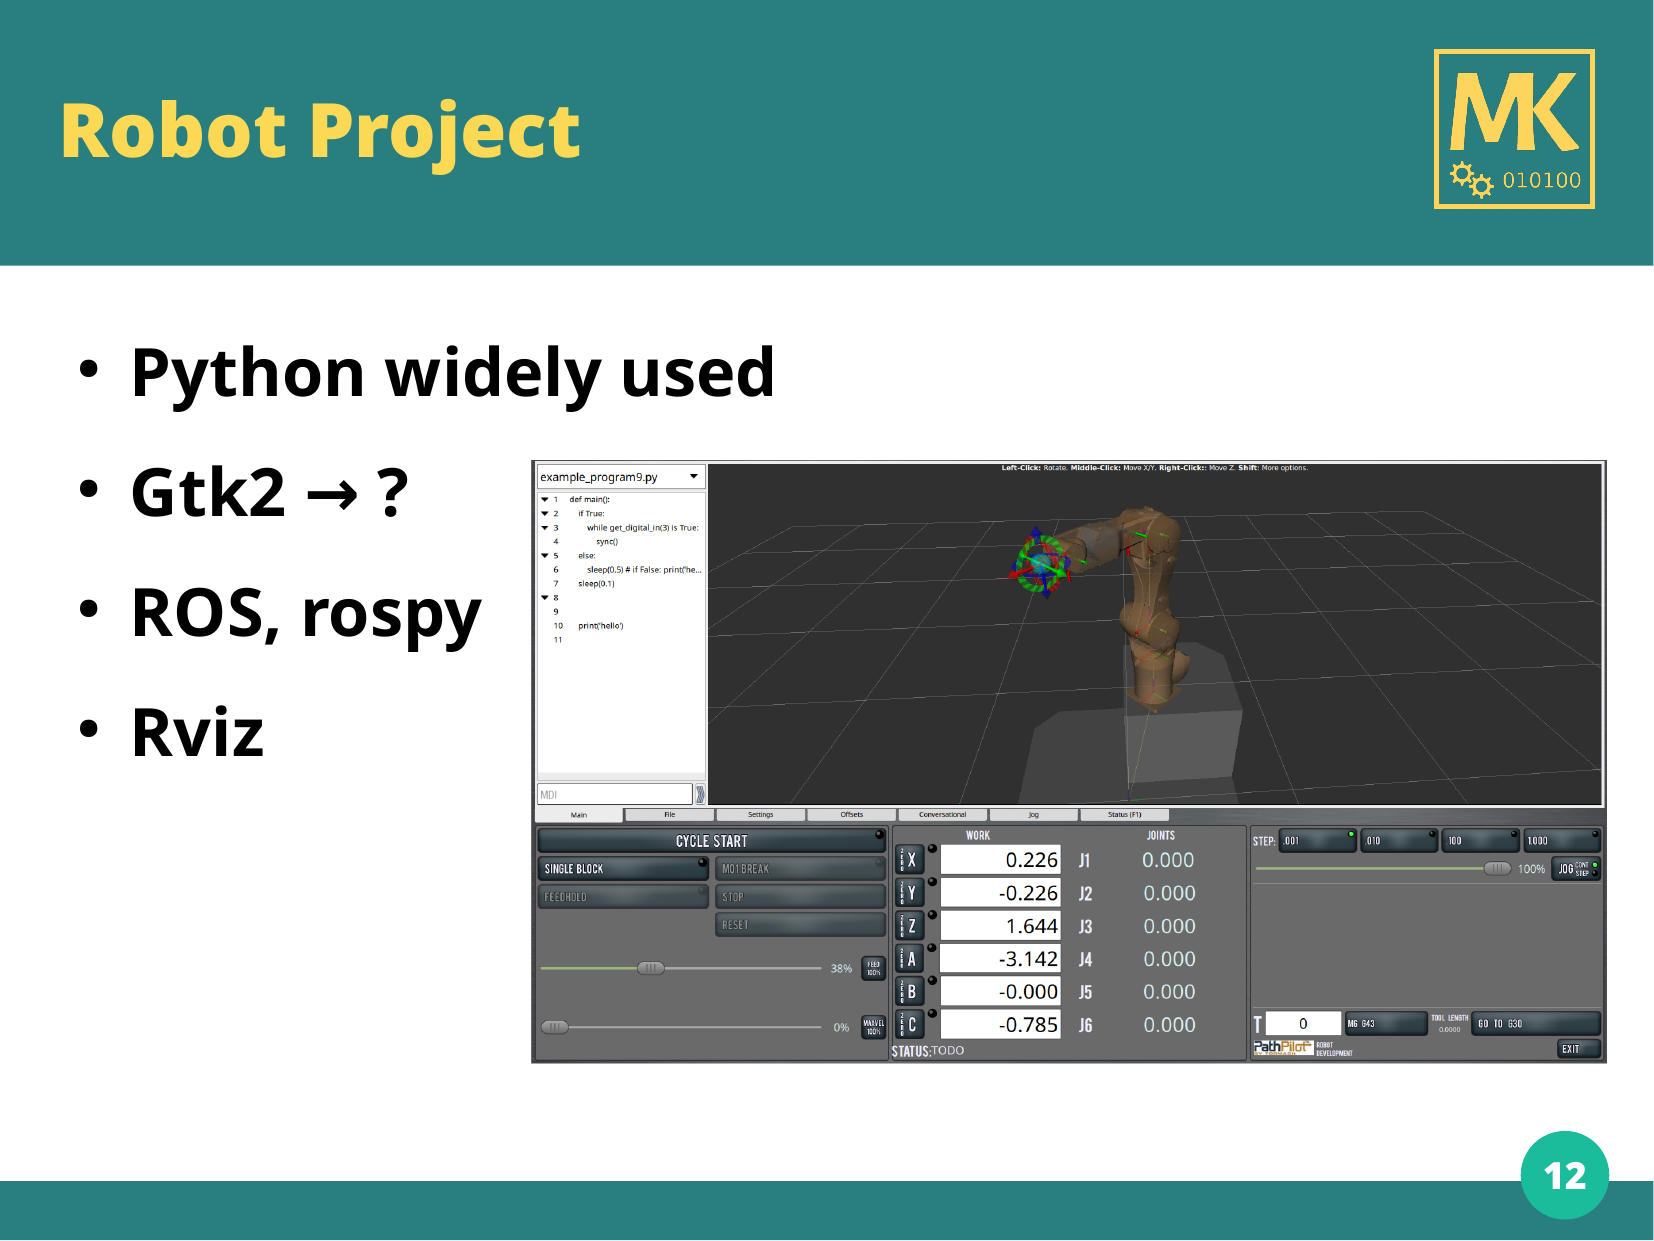

# Robot Project
Python widely used
Gtk2 → ?
ROS, rospy
Rviz
12